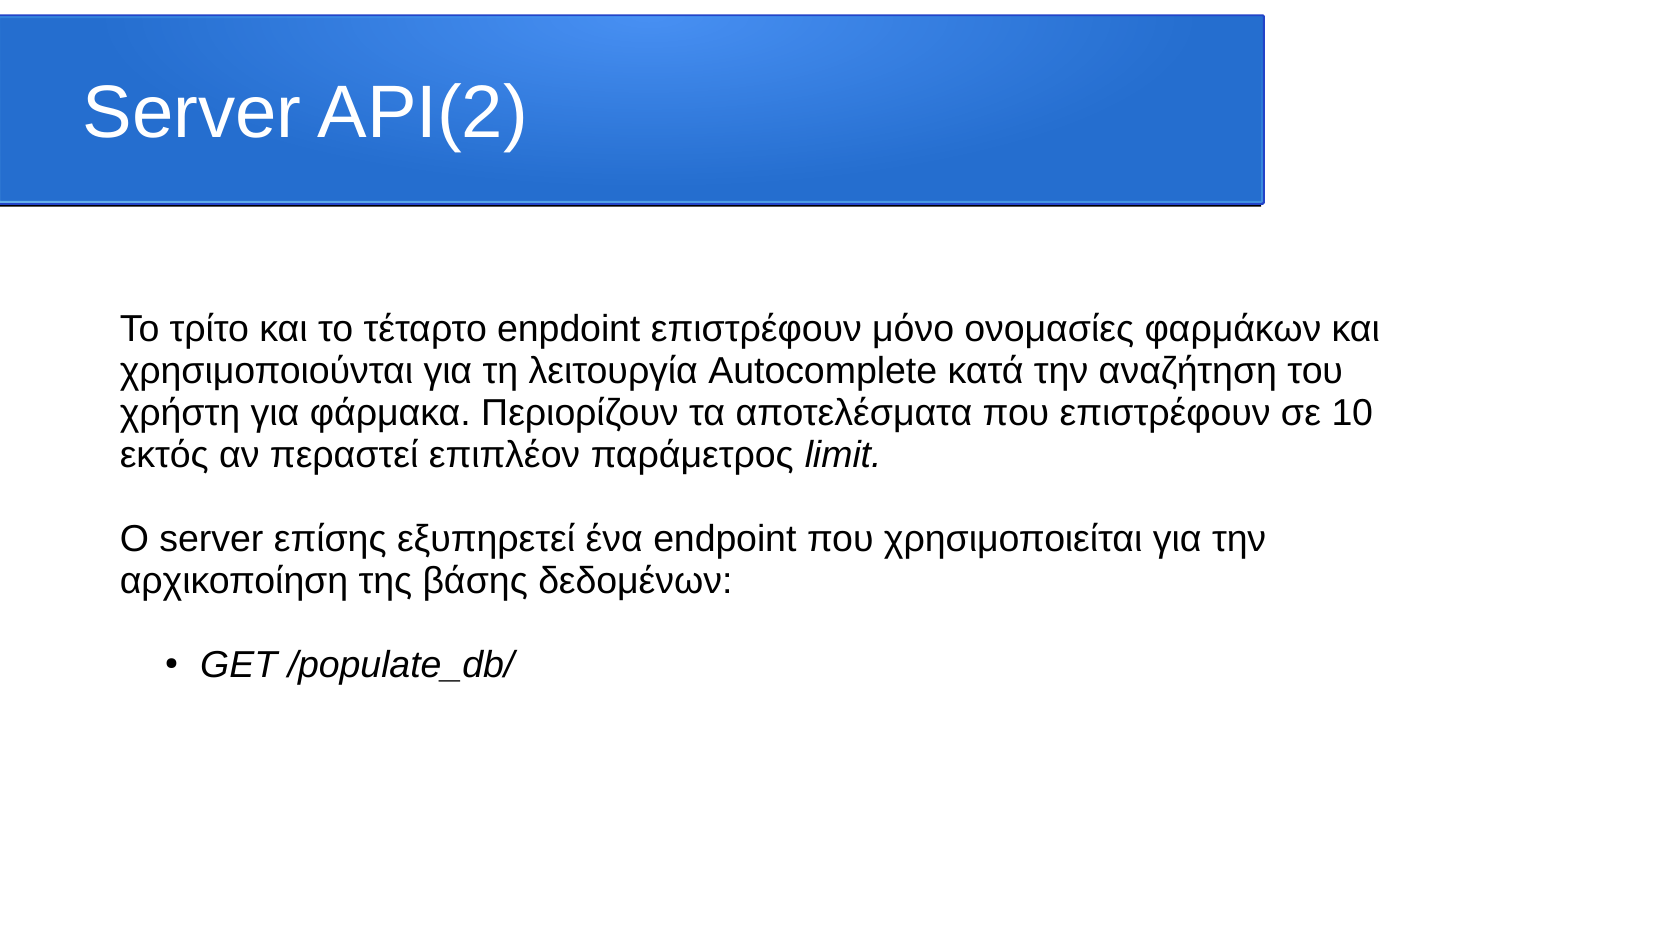

# Server API(2)
Το τρίτο και το τέταρτο enpdoint επιστρέφουν μόνο ονομασίες φαρμάκων και χρησιμοποιούνται για τη λειτουργία Autocomplete κατά την αναζήτηση του χρήστη για φάρμακα. Περιορίζουν τα αποτελέσματα που επιστρέφουν σε 10 εκτός αν περαστεί επιπλέον παράμετρος limit.
Ο server επίσης εξυπηρετεί ένα endpoint που χρησιμοποιείται για την αρχικοποίηση της βάσης δεδομένων:
GET /populate_db/